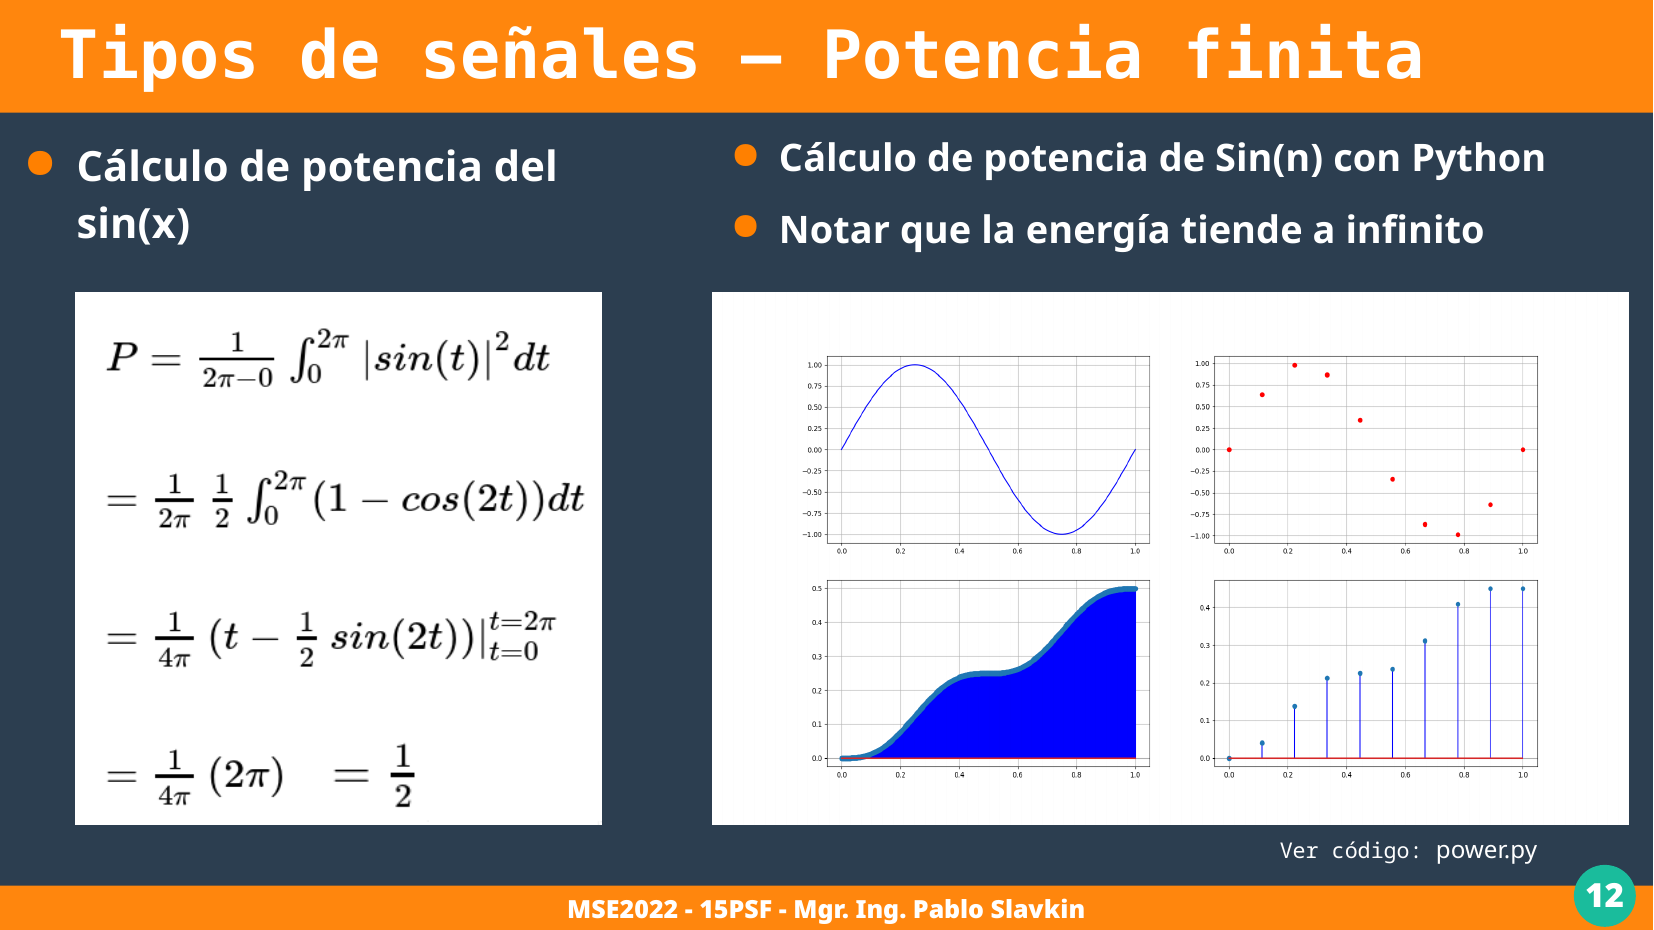

# Tipos de señales – Potencia finita
Cálculo de potencia de Sin(n) con Python
Notar que la energía tiende a infinito
Cálculo de potencia del sin(x)
Ver código: power.py
MSE2022 - 15PSF - Mgr. Ing. Pablo Slavkin